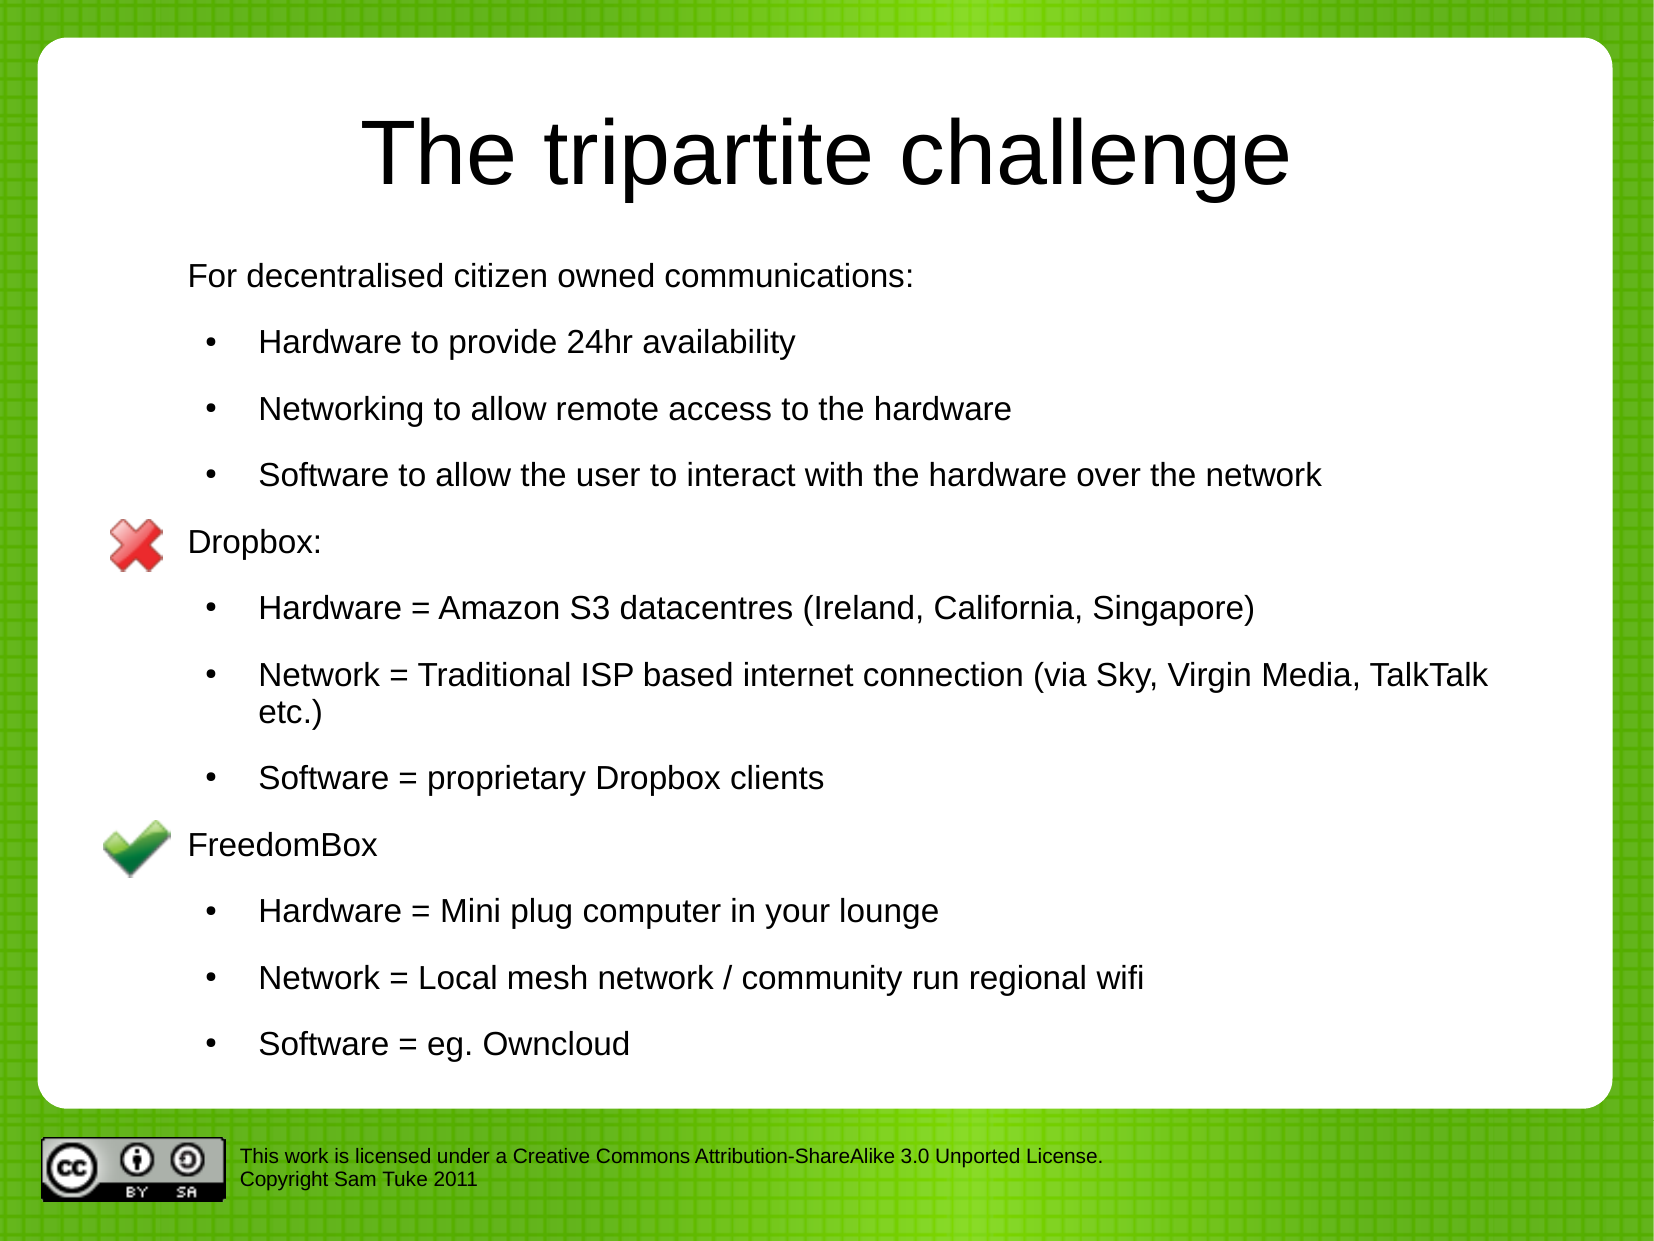

# The tripartite challenge
For decentralised citizen owned communications:
Hardware to provide 24hr availability
Networking to allow remote access to the hardware
Software to allow the user to interact with the hardware over the network
Dropbox:
Hardware = Amazon S3 datacentres (Ireland, California, Singapore)
Network = Traditional ISP based internet connection (via Sky, Virgin Media, TalkTalk etc.)
Software = proprietary Dropbox clients
FreedomBox
Hardware = Mini plug computer in your lounge
Network = Local mesh network / community run regional wifi
Software = eg. Owncloud